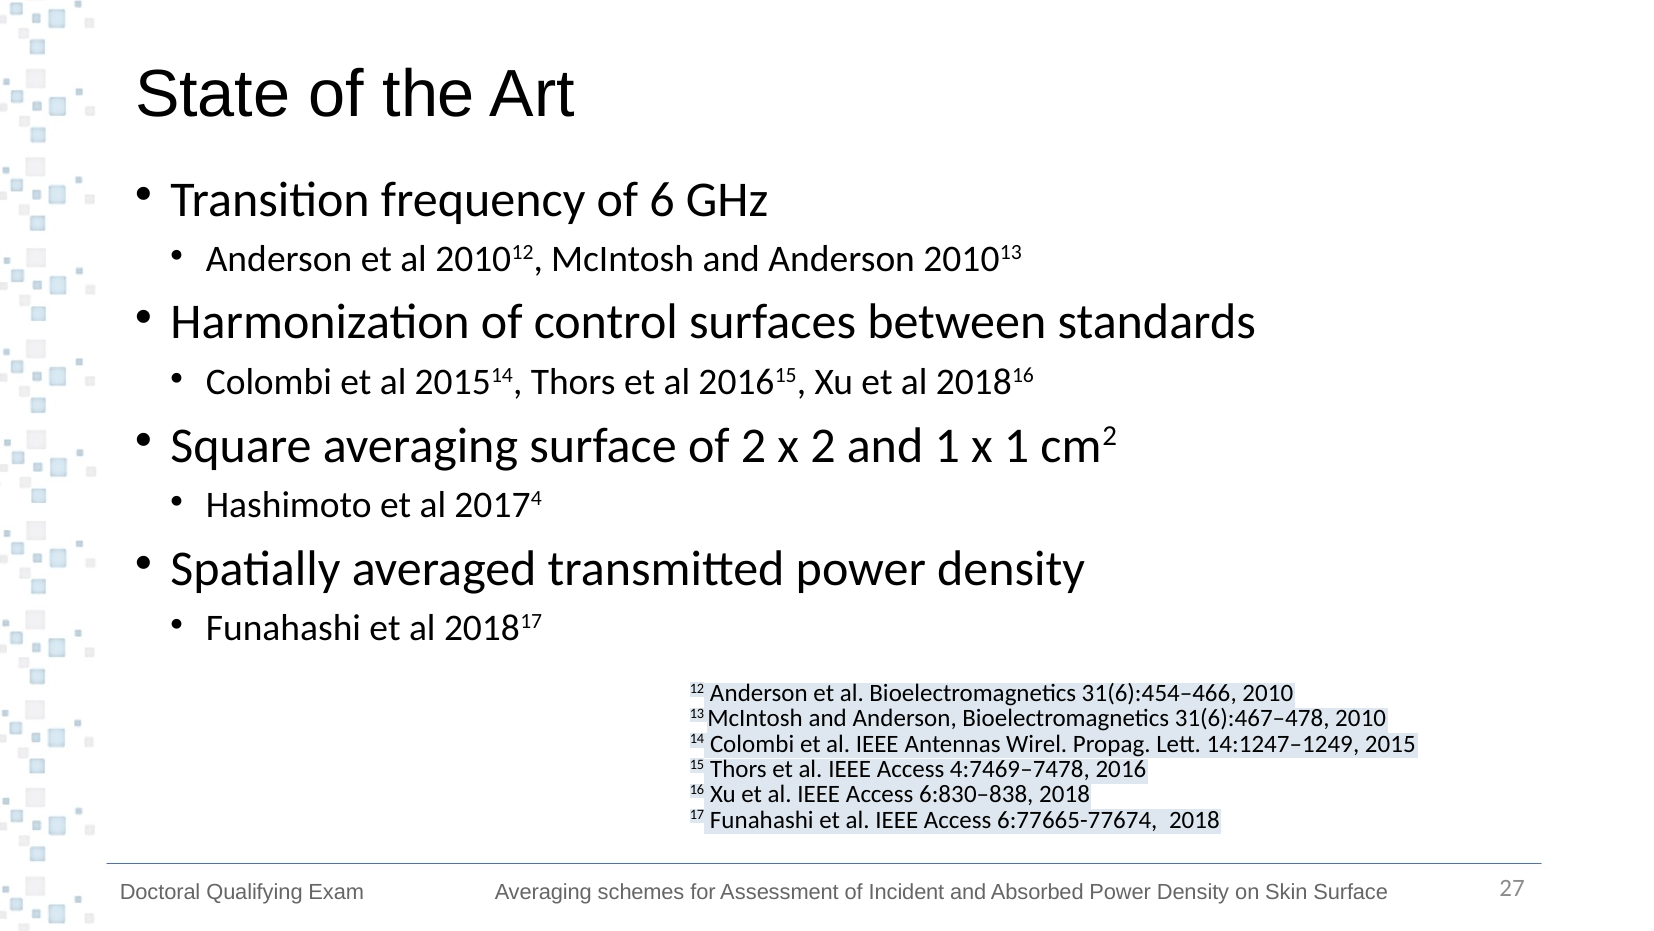

# State of the Art
Transition frequency of 6 GHz
Anderson et al 201012, McIntosh and Anderson 201013
Harmonization of control surfaces between standards
Colombi et al 201514, Thors et al 201615, Xu et al 201816
Square averaging surface of 2 x 2 and 1 x 1 cm2
Hashimoto et al 20174
Spatially averaged transmitted power density
Funahashi et al 201817
12 Anderson et al. Bioelectromagnetics 31(6):454–466, 2010
13 McIntosh and Anderson, Bioelectromagnetics 31(6):467–478, 2010
14 Colombi et al. IEEE Antennas Wirel. Propag. Lett. 14:1247–1249, 2015
15 Thors et al. IEEE Access 4:7469–7478, 2016
16 Xu et al. IEEE Access 6:830–838, 2018
17 Funahashi et al. IEEE Access 6:77665-77674, 2018
27
Doctoral Qualifying Exam		Averaging schemes for Assessment of Incident and Absorbed Power Density on Skin Surface